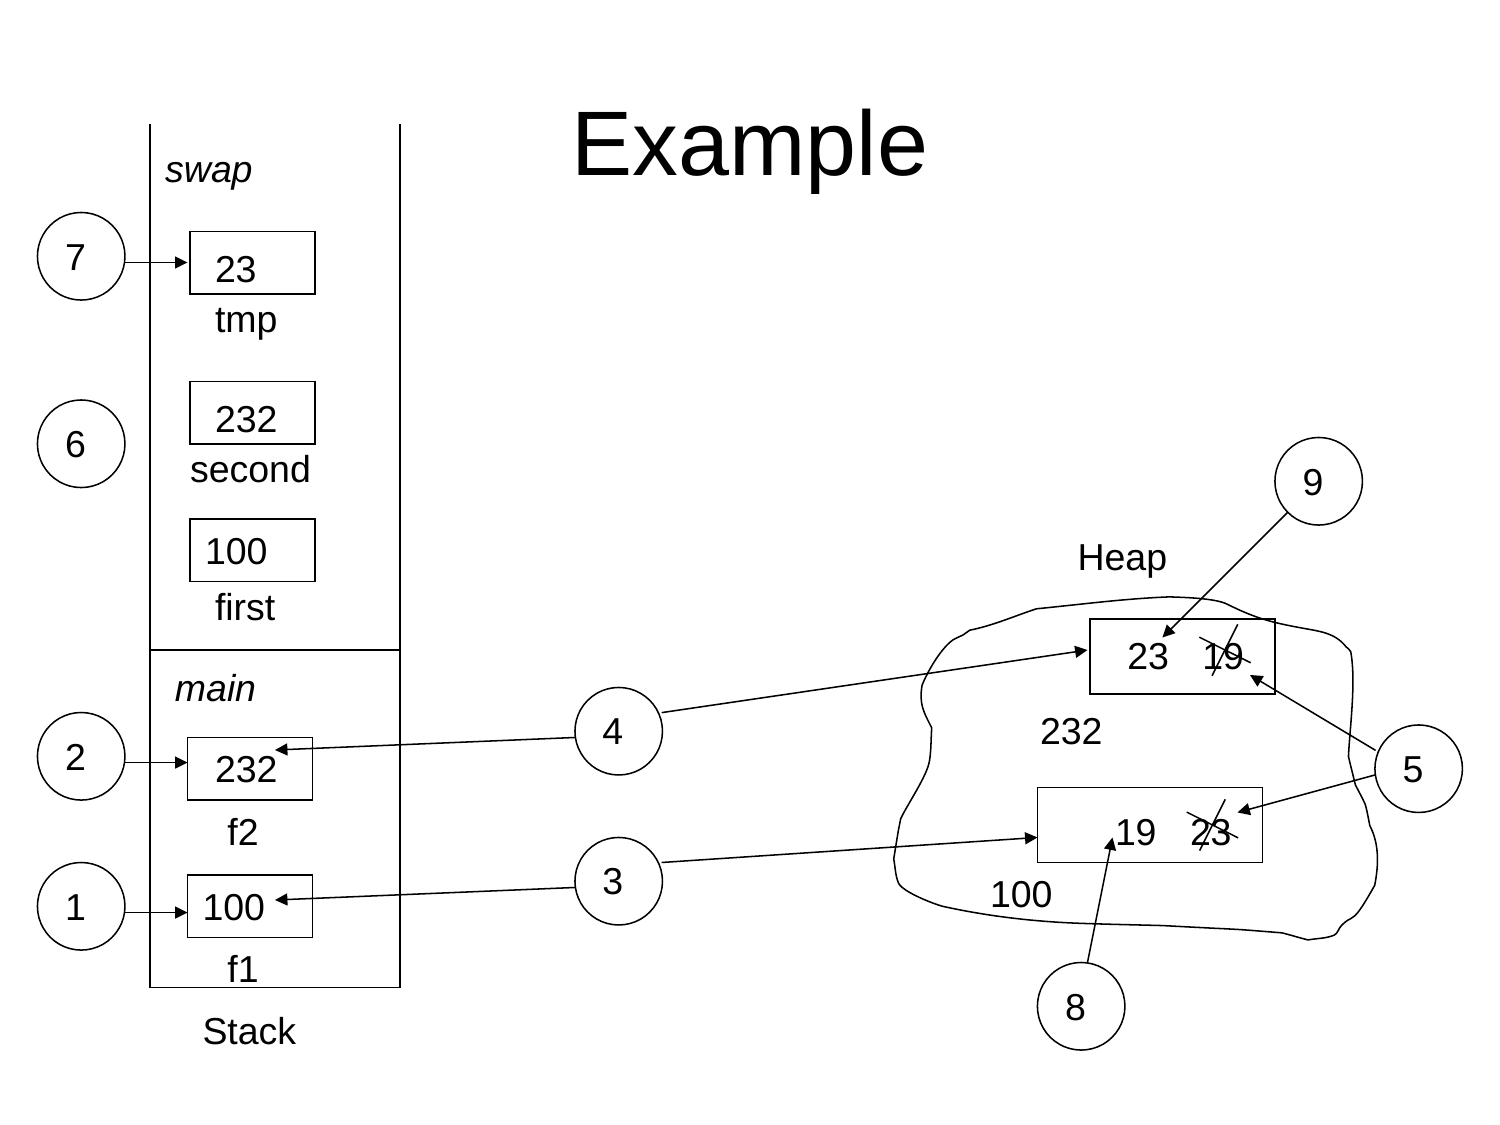

# Example
swap
7
23
tmp
232
6
second
9
100
Heap
first
23
19
main
4
232
2
5
232
f2
19
23
3
1
100
100
f1
8
Stack